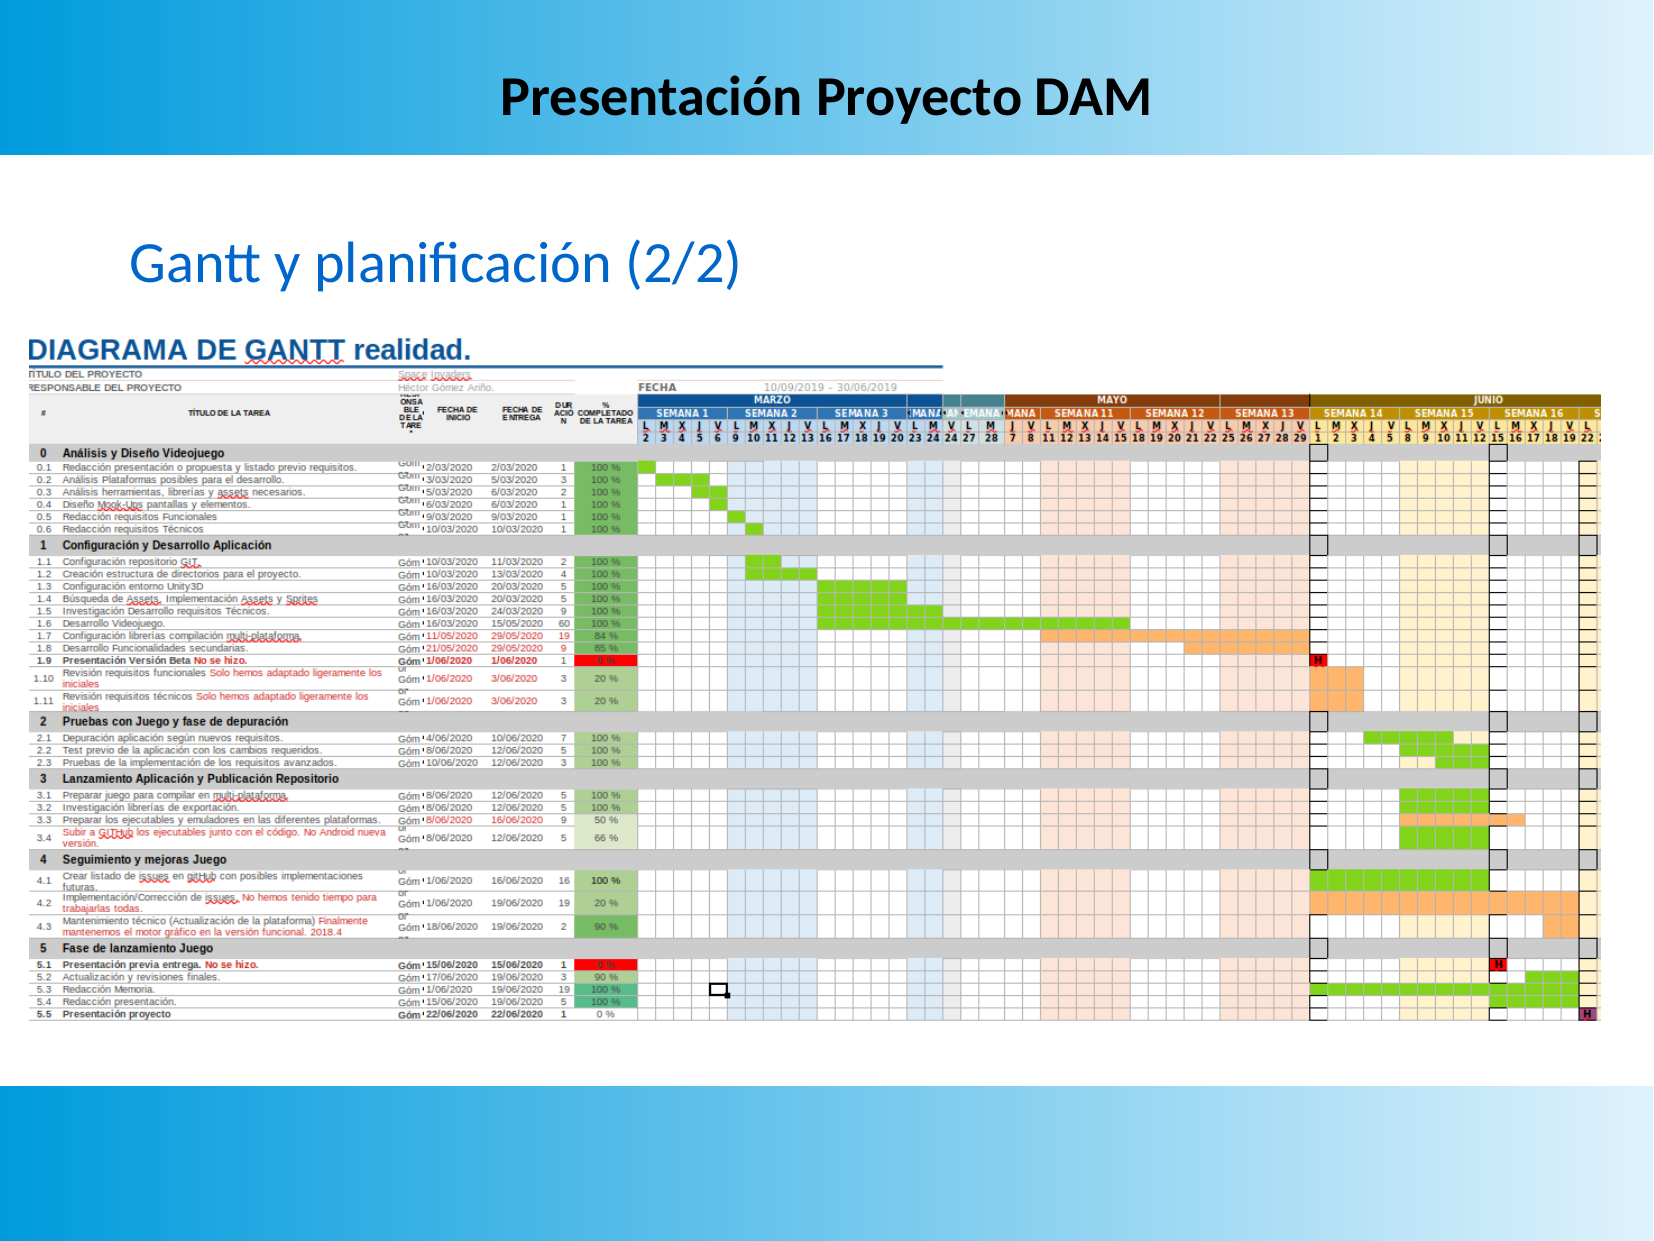

# Presentación Proyecto DAM
Gantt y planificación (2/2)